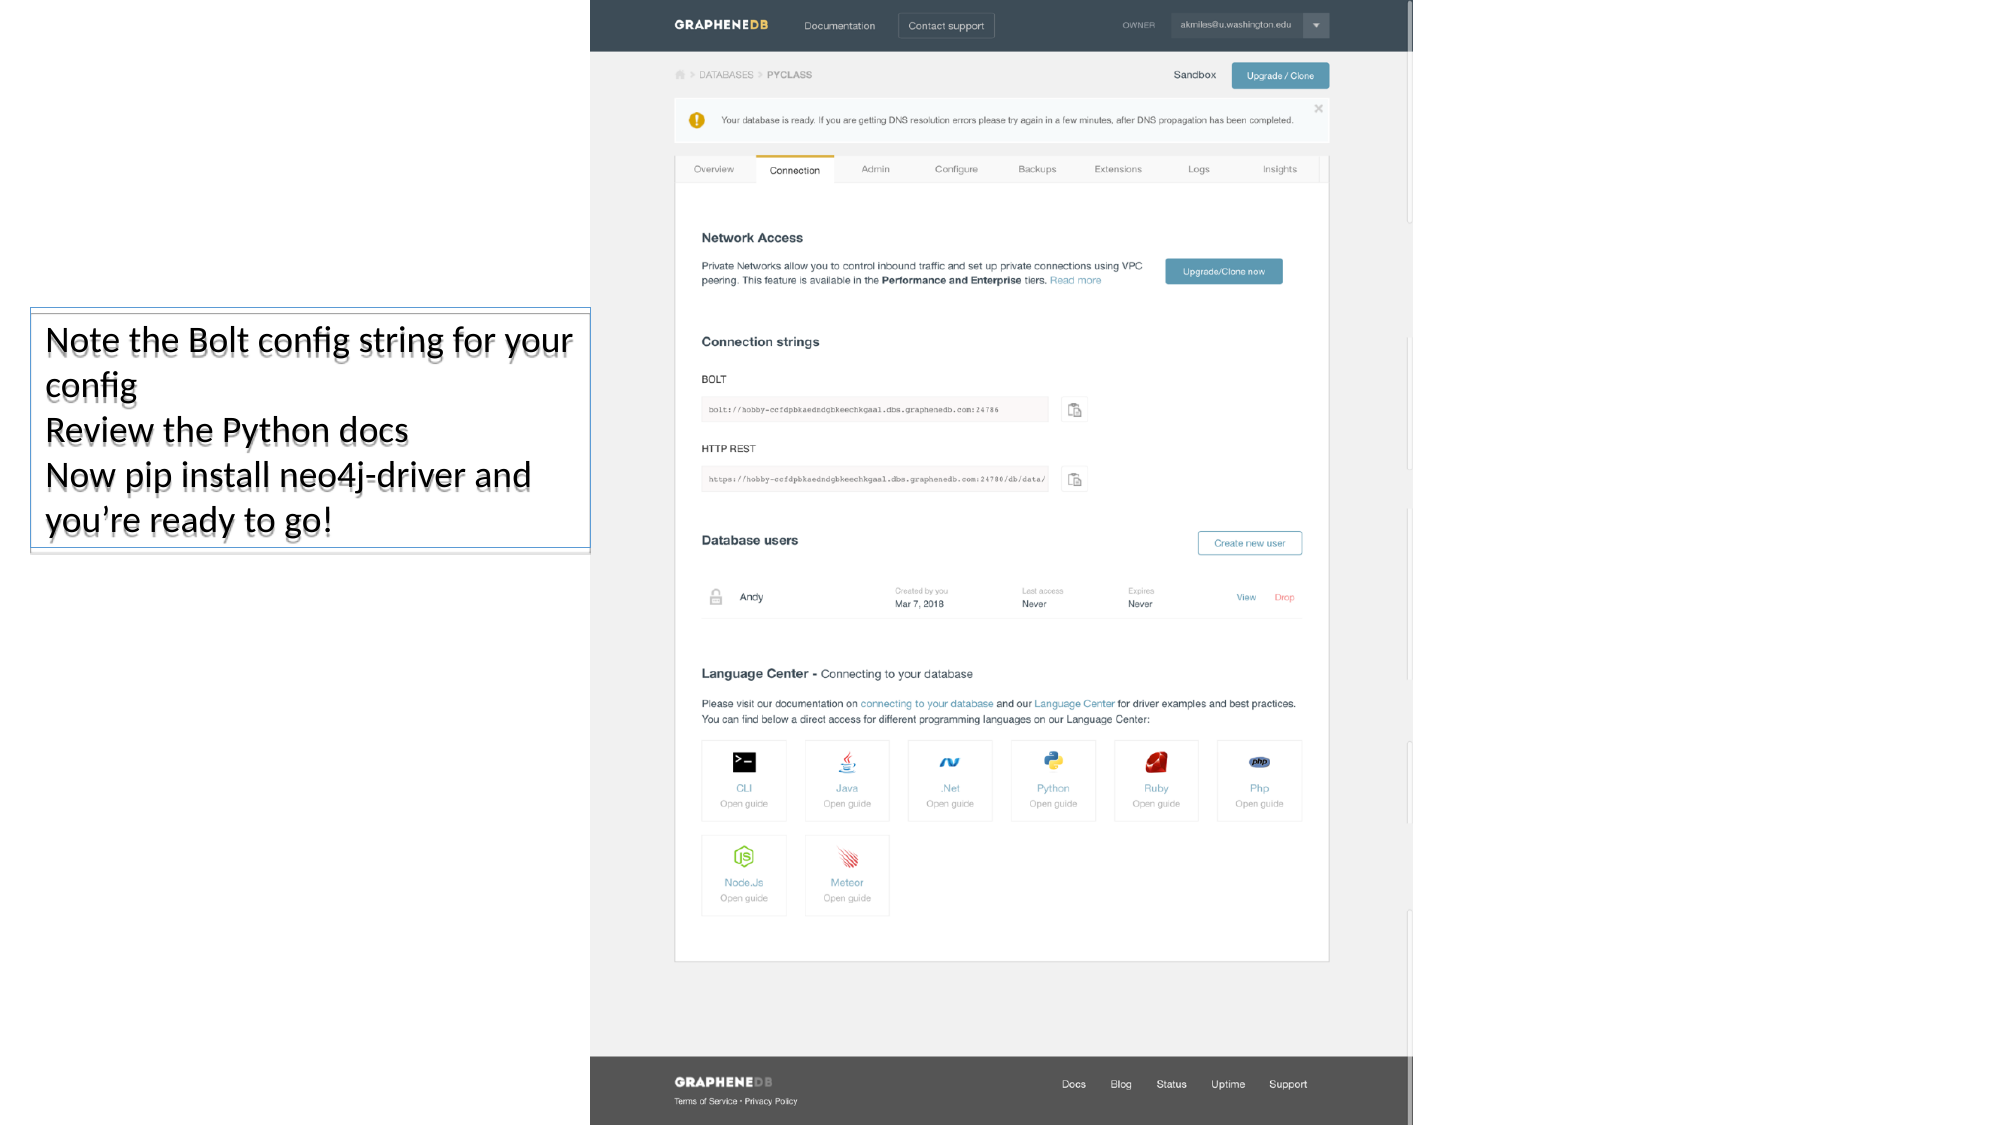

Note the Bolt config string for your config
Review the Python docs
Now pip install neo4j-driver and you’re ready to go!